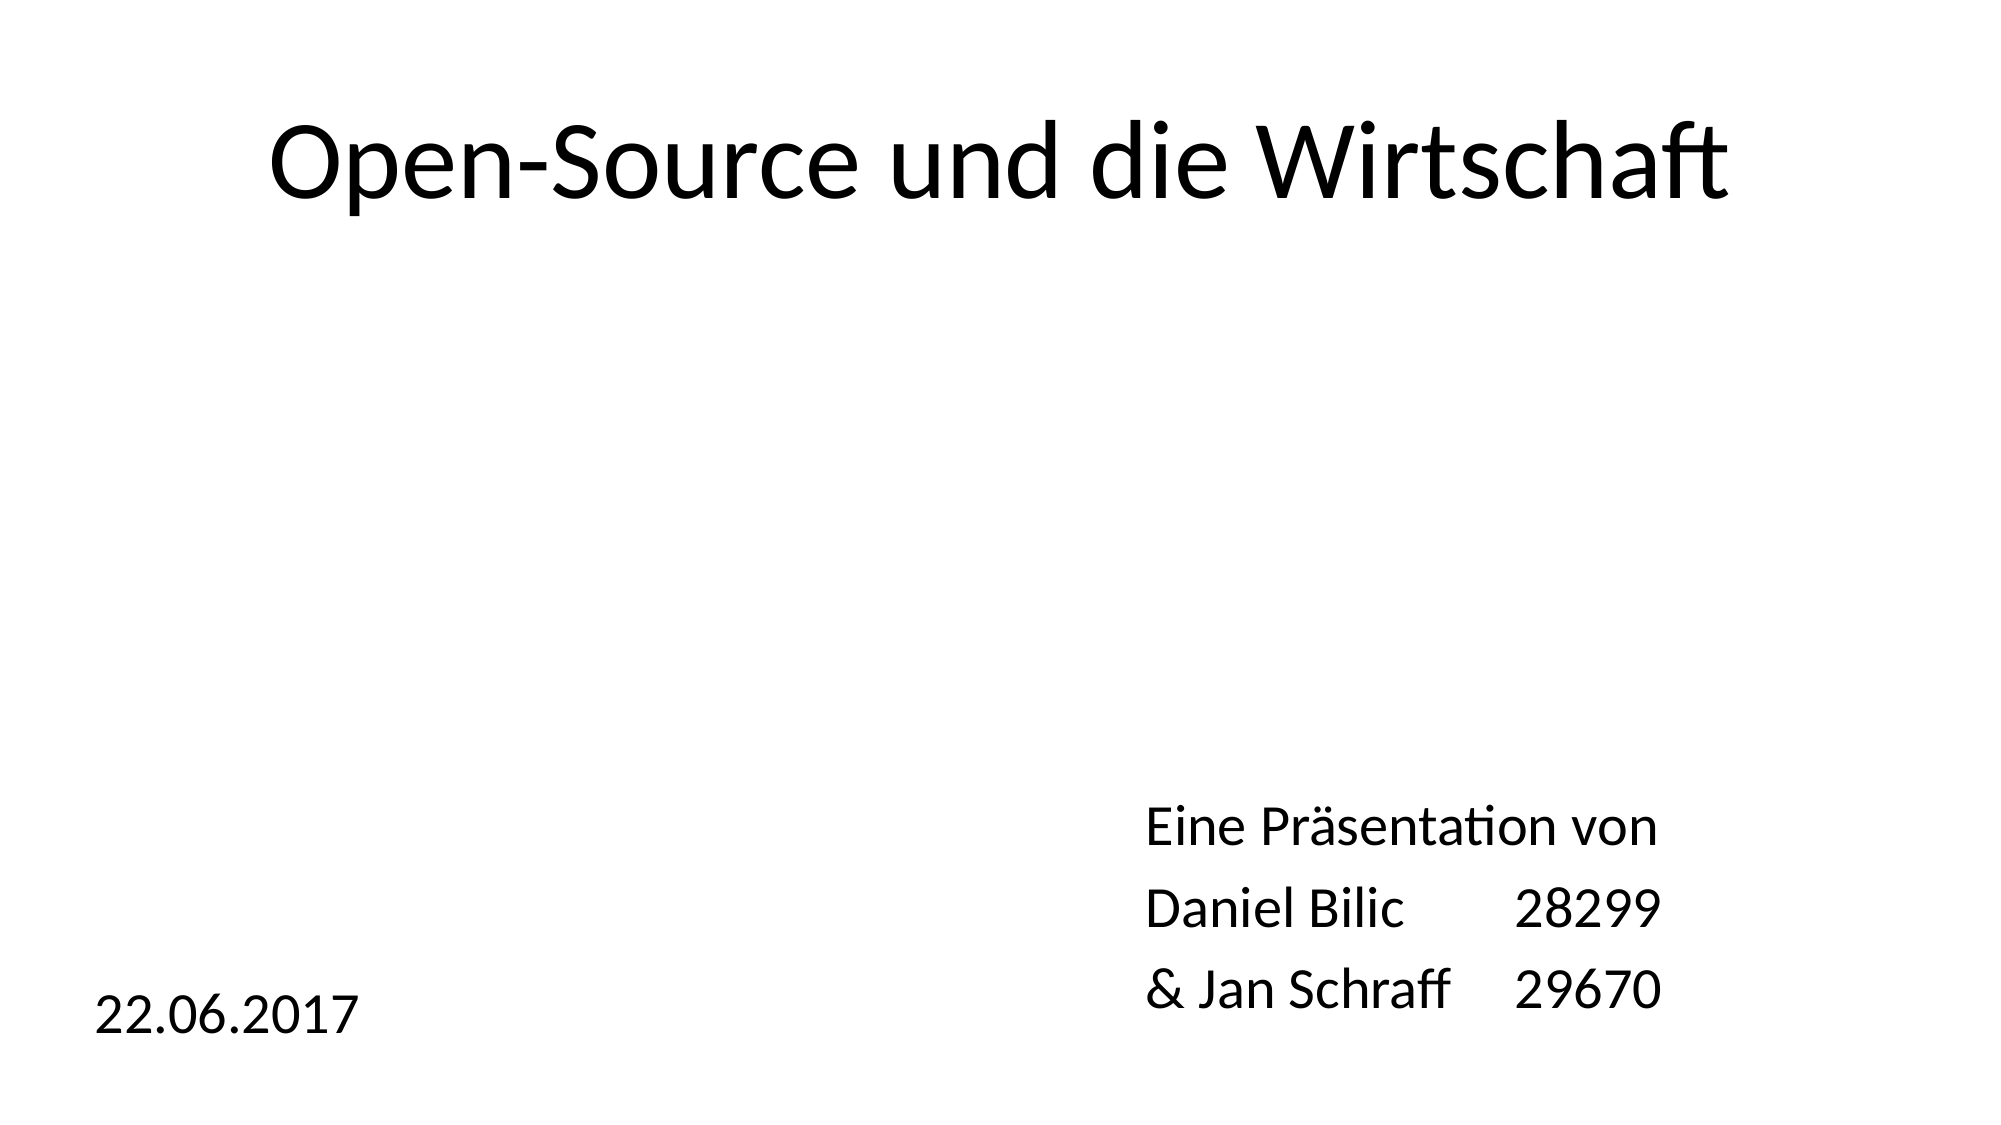

# Open-Source und die Wirtschaft
Eine Präsentation von
Daniel Bilic		28299
& Jan Schraff 	29670
22.06.2017